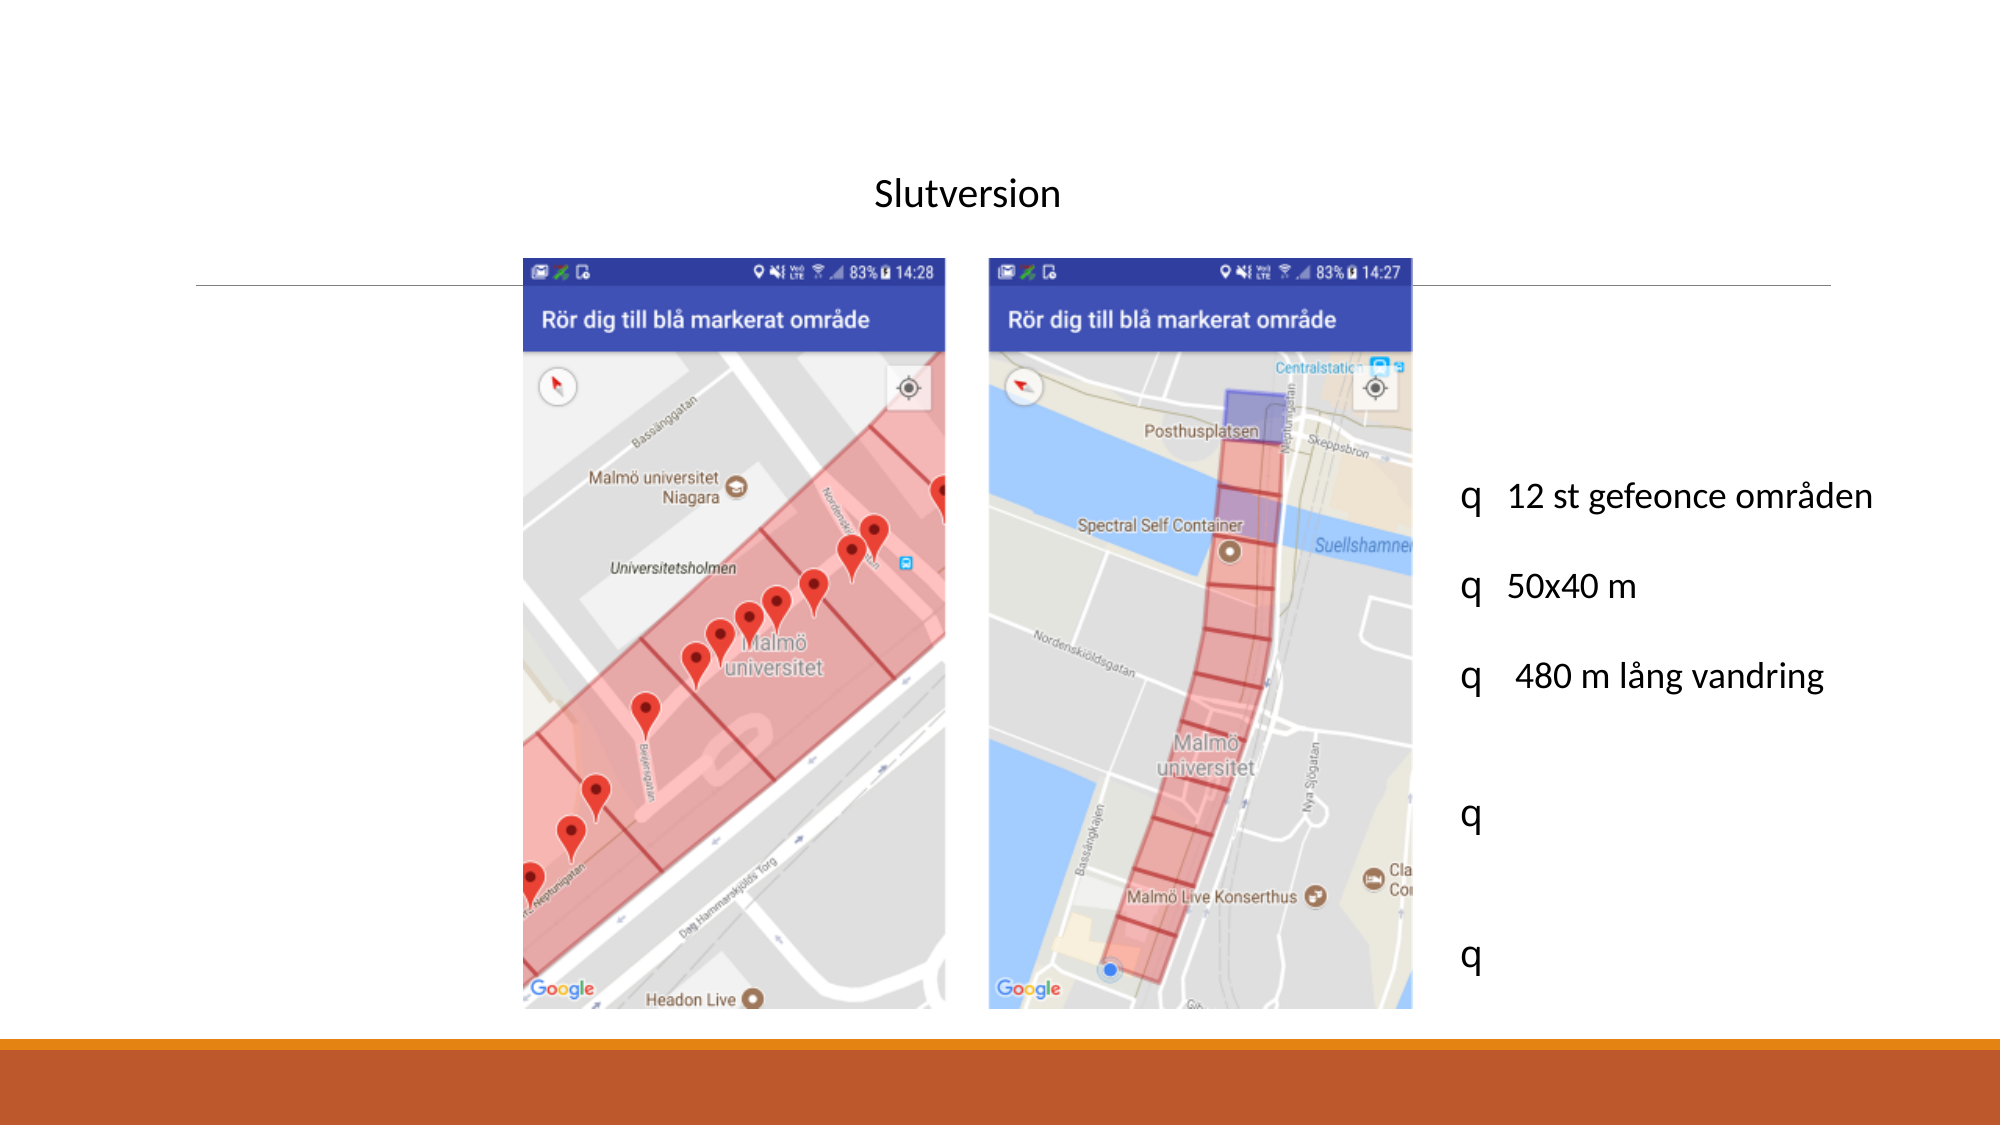

Slutversion
12 st gefeonce områden
50x40 m
 480 m lång vandring